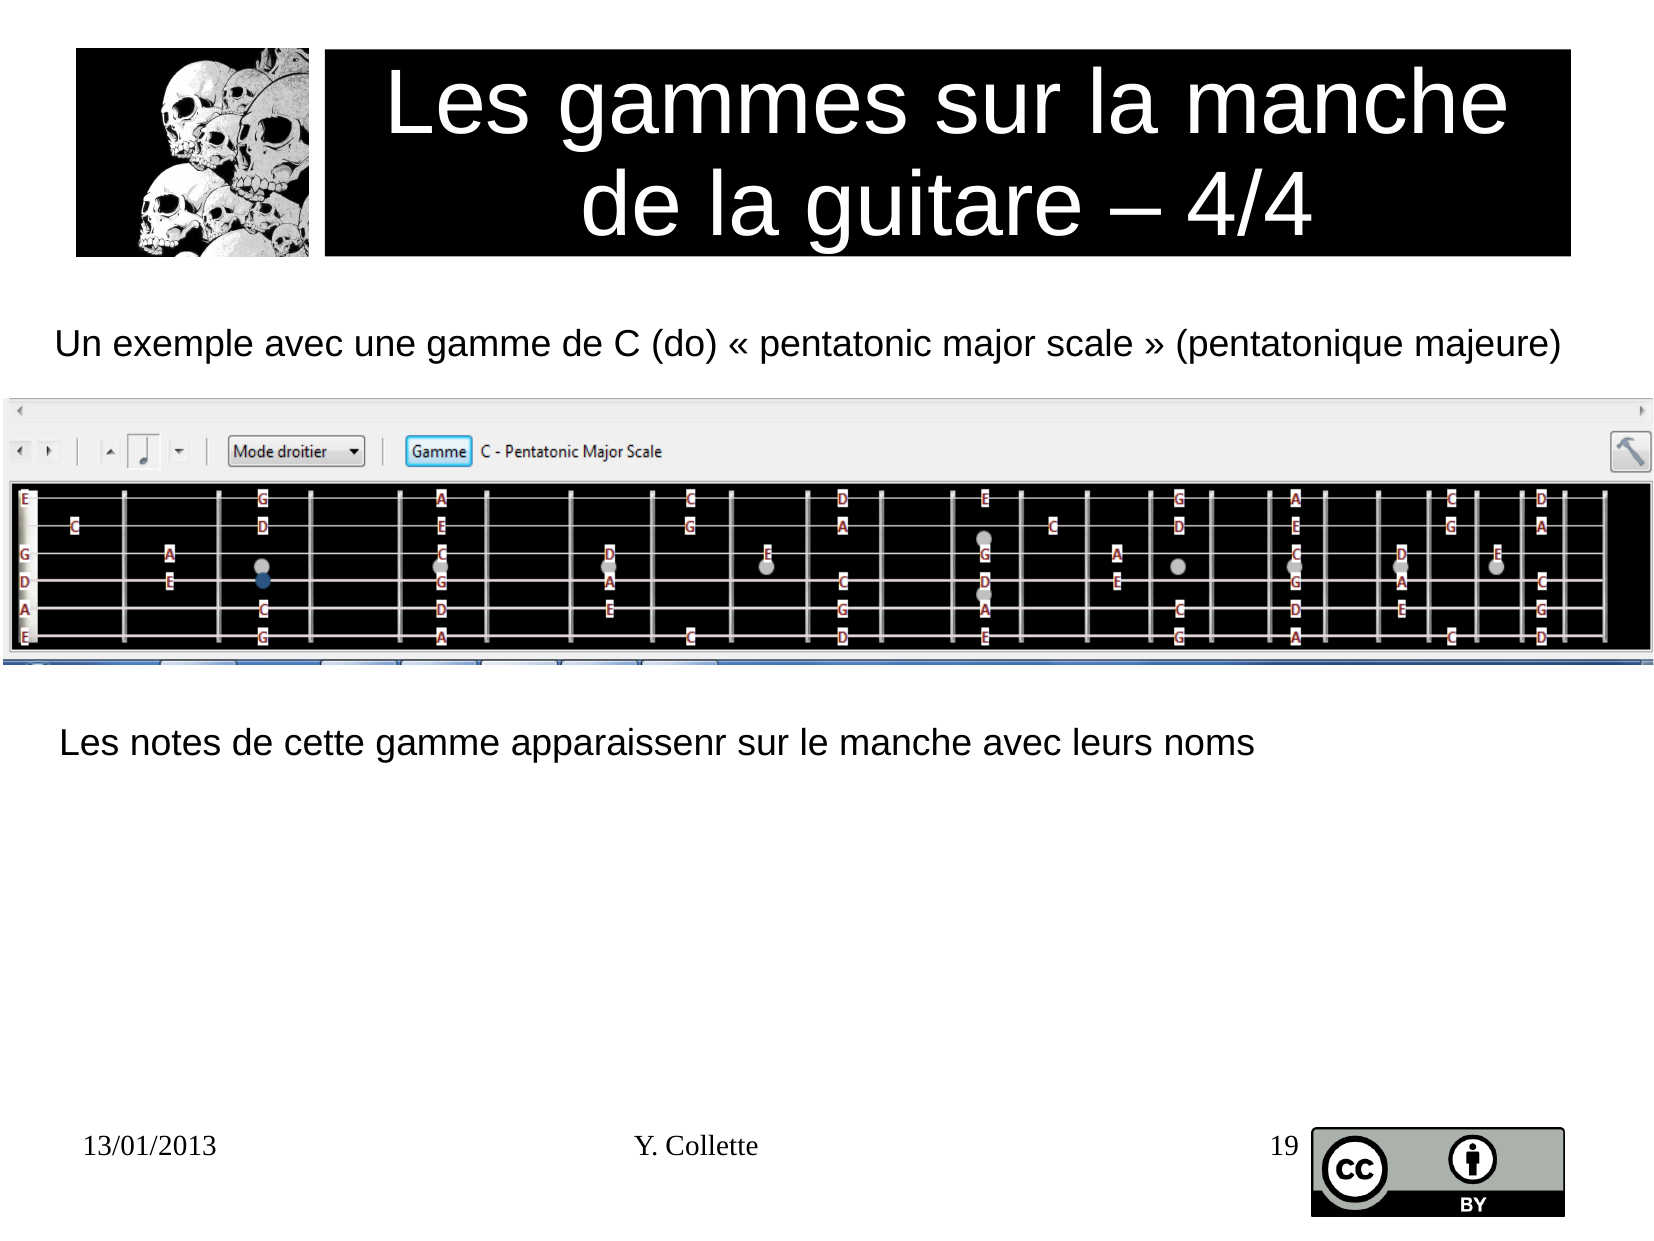

# Les gammes sur la manche de la guitare – 4/4
Un exemple avec une gamme de C (do) « pentatonic major scale » (pentatonique majeure)
Les notes de cette gamme apparaissenr sur le manche avec leurs noms
Y. Collette
19